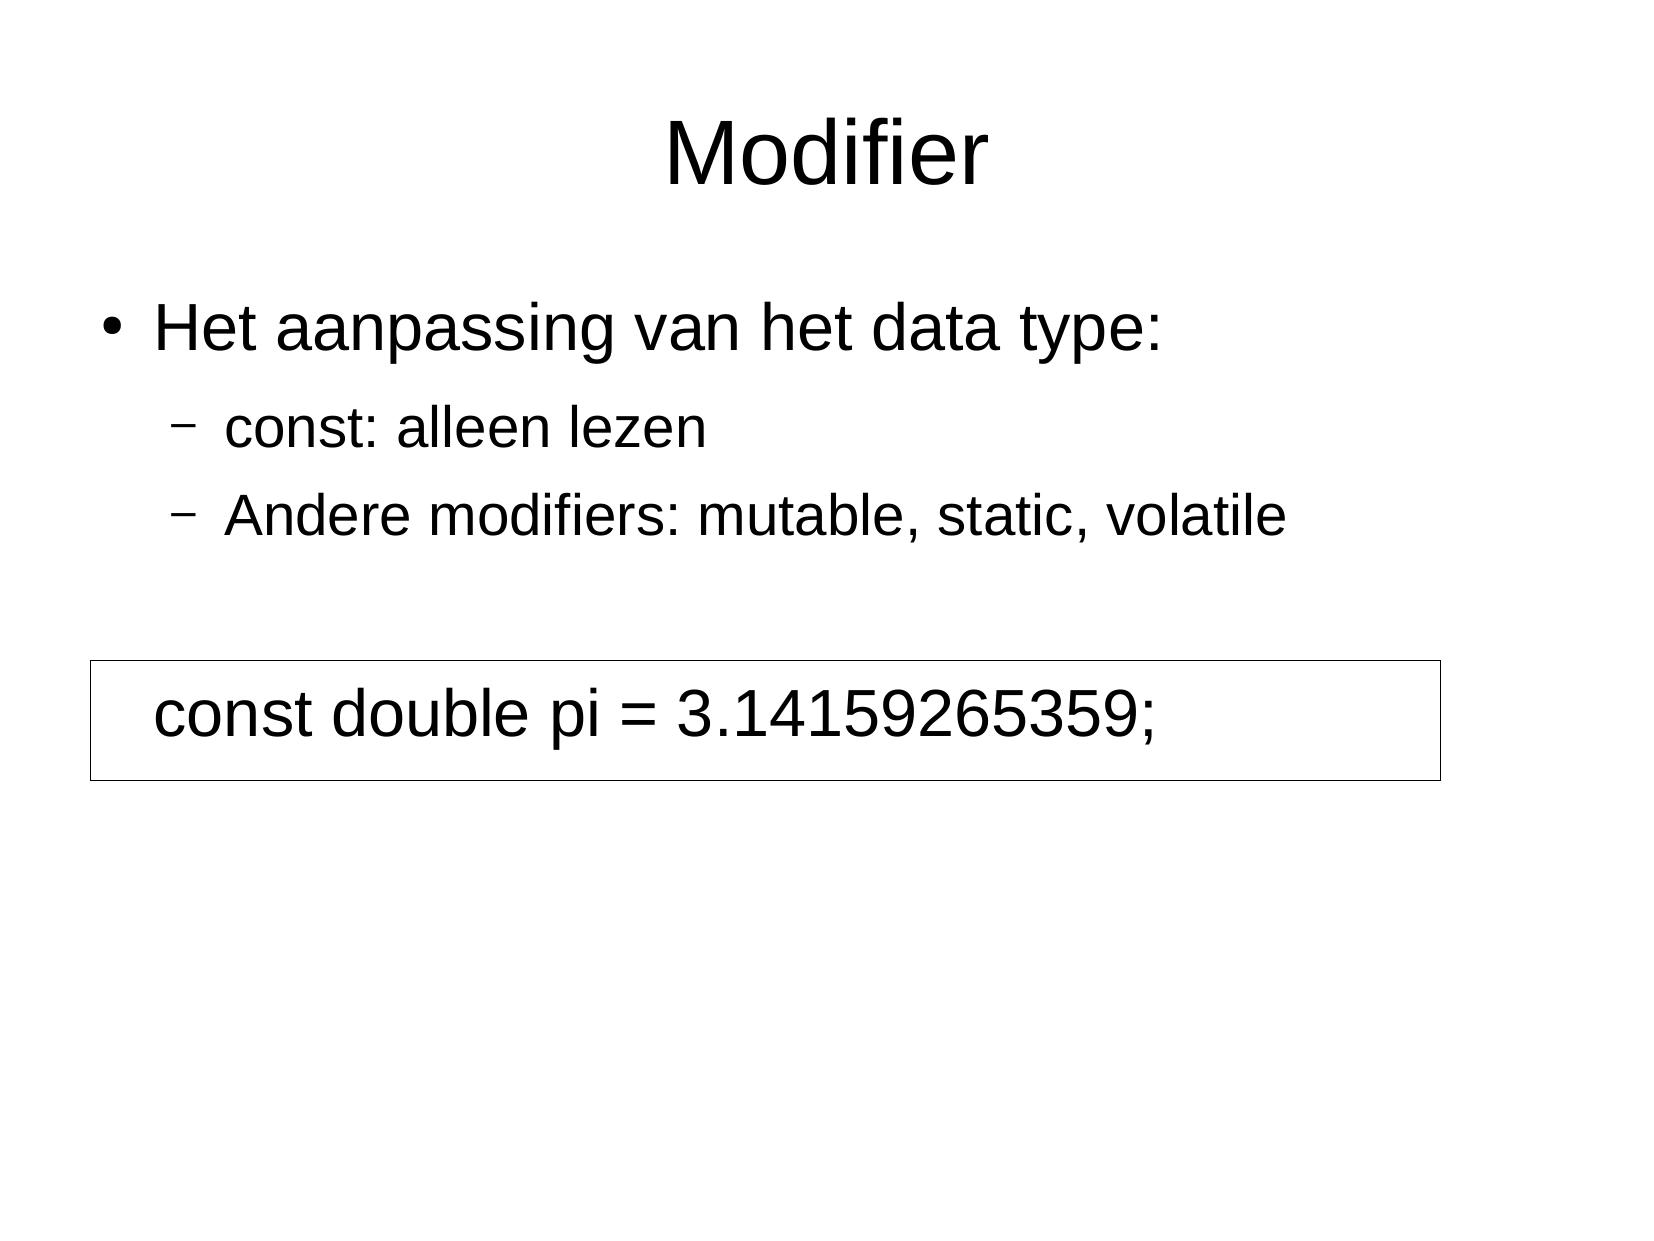

# Modifier
Het aanpassing van het data type:
const: alleen lezen
Andere modifiers: mutable, static, volatile
const double pi = 3.14159265359;